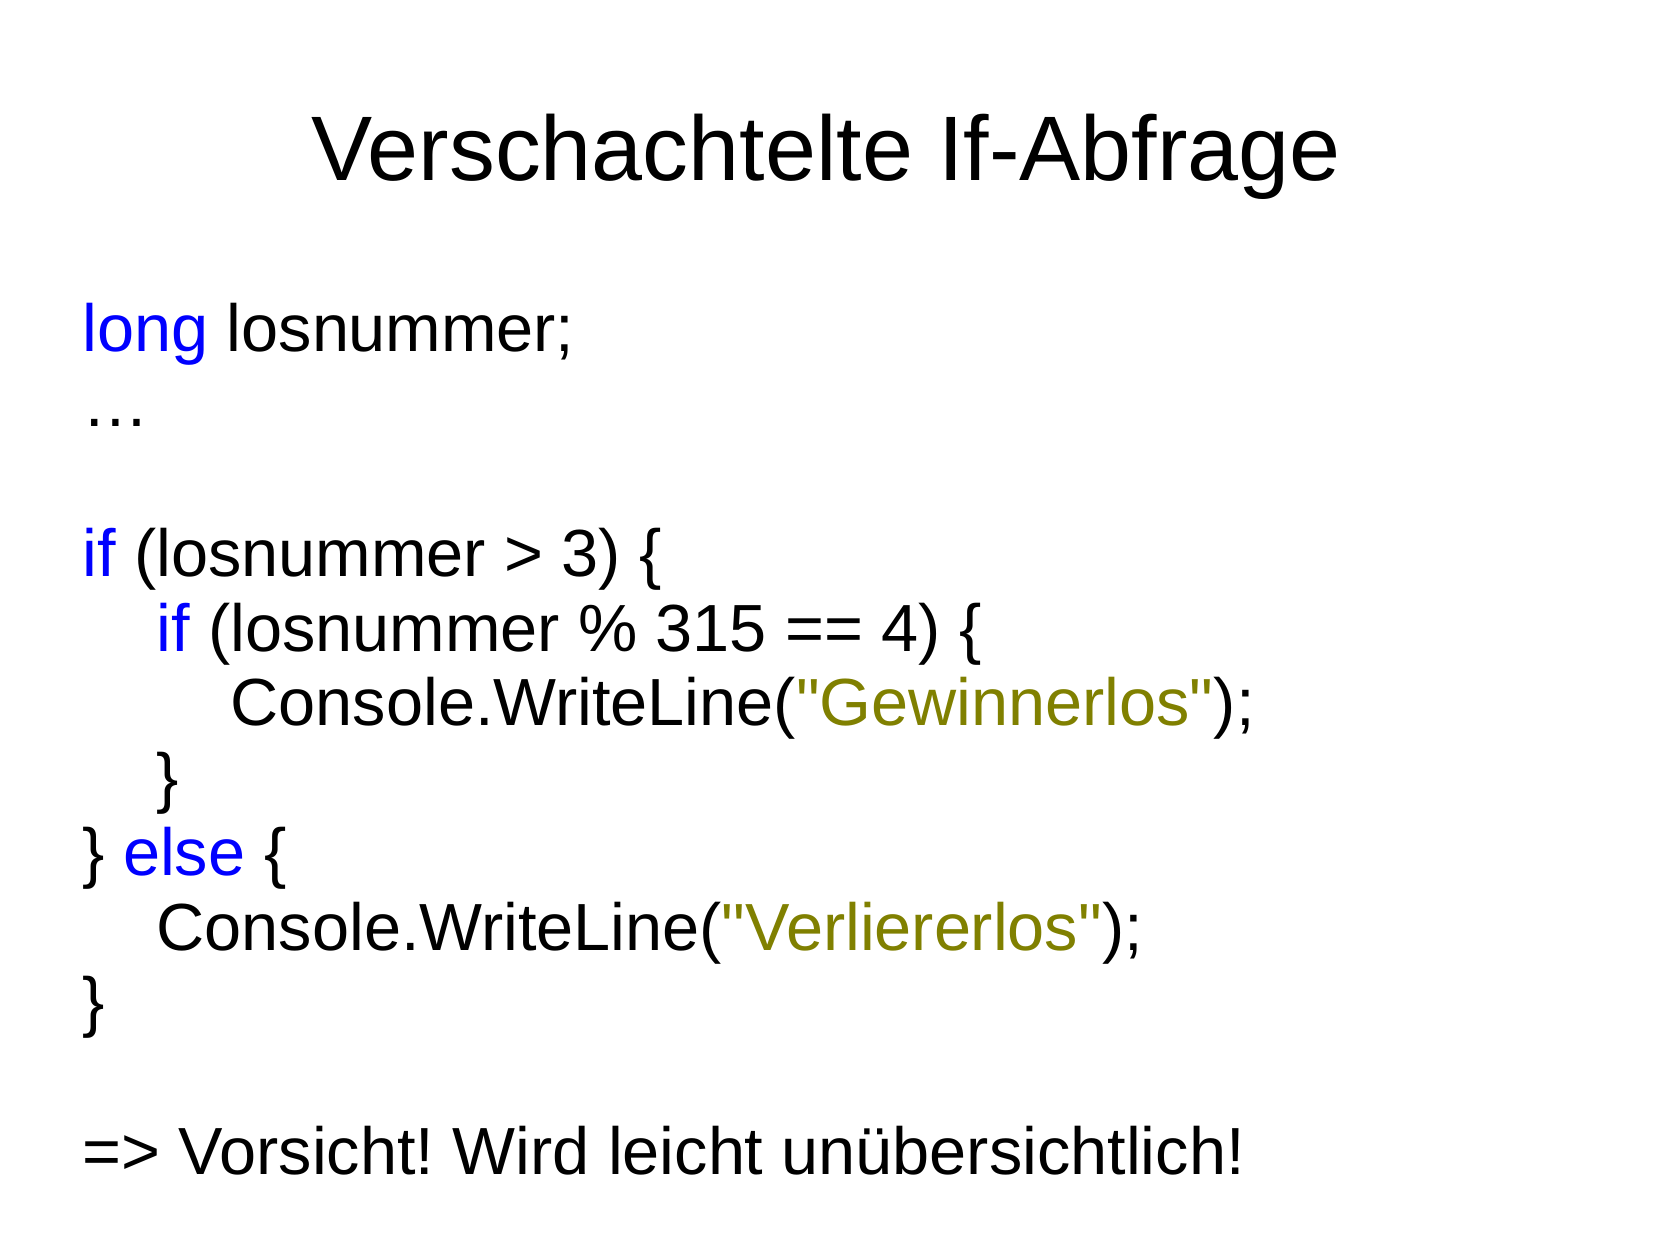

# Verschachtelte If-Abfrage
long losnummer;
…
if (losnummer > 3) {
 if (losnummer % 315 == 4) {
 Console.WriteLine("Gewinnerlos");
 }
} else {
 Console.WriteLine("Verliererlos");
}
=> Vorsicht! Wird leicht unübersichtlich!